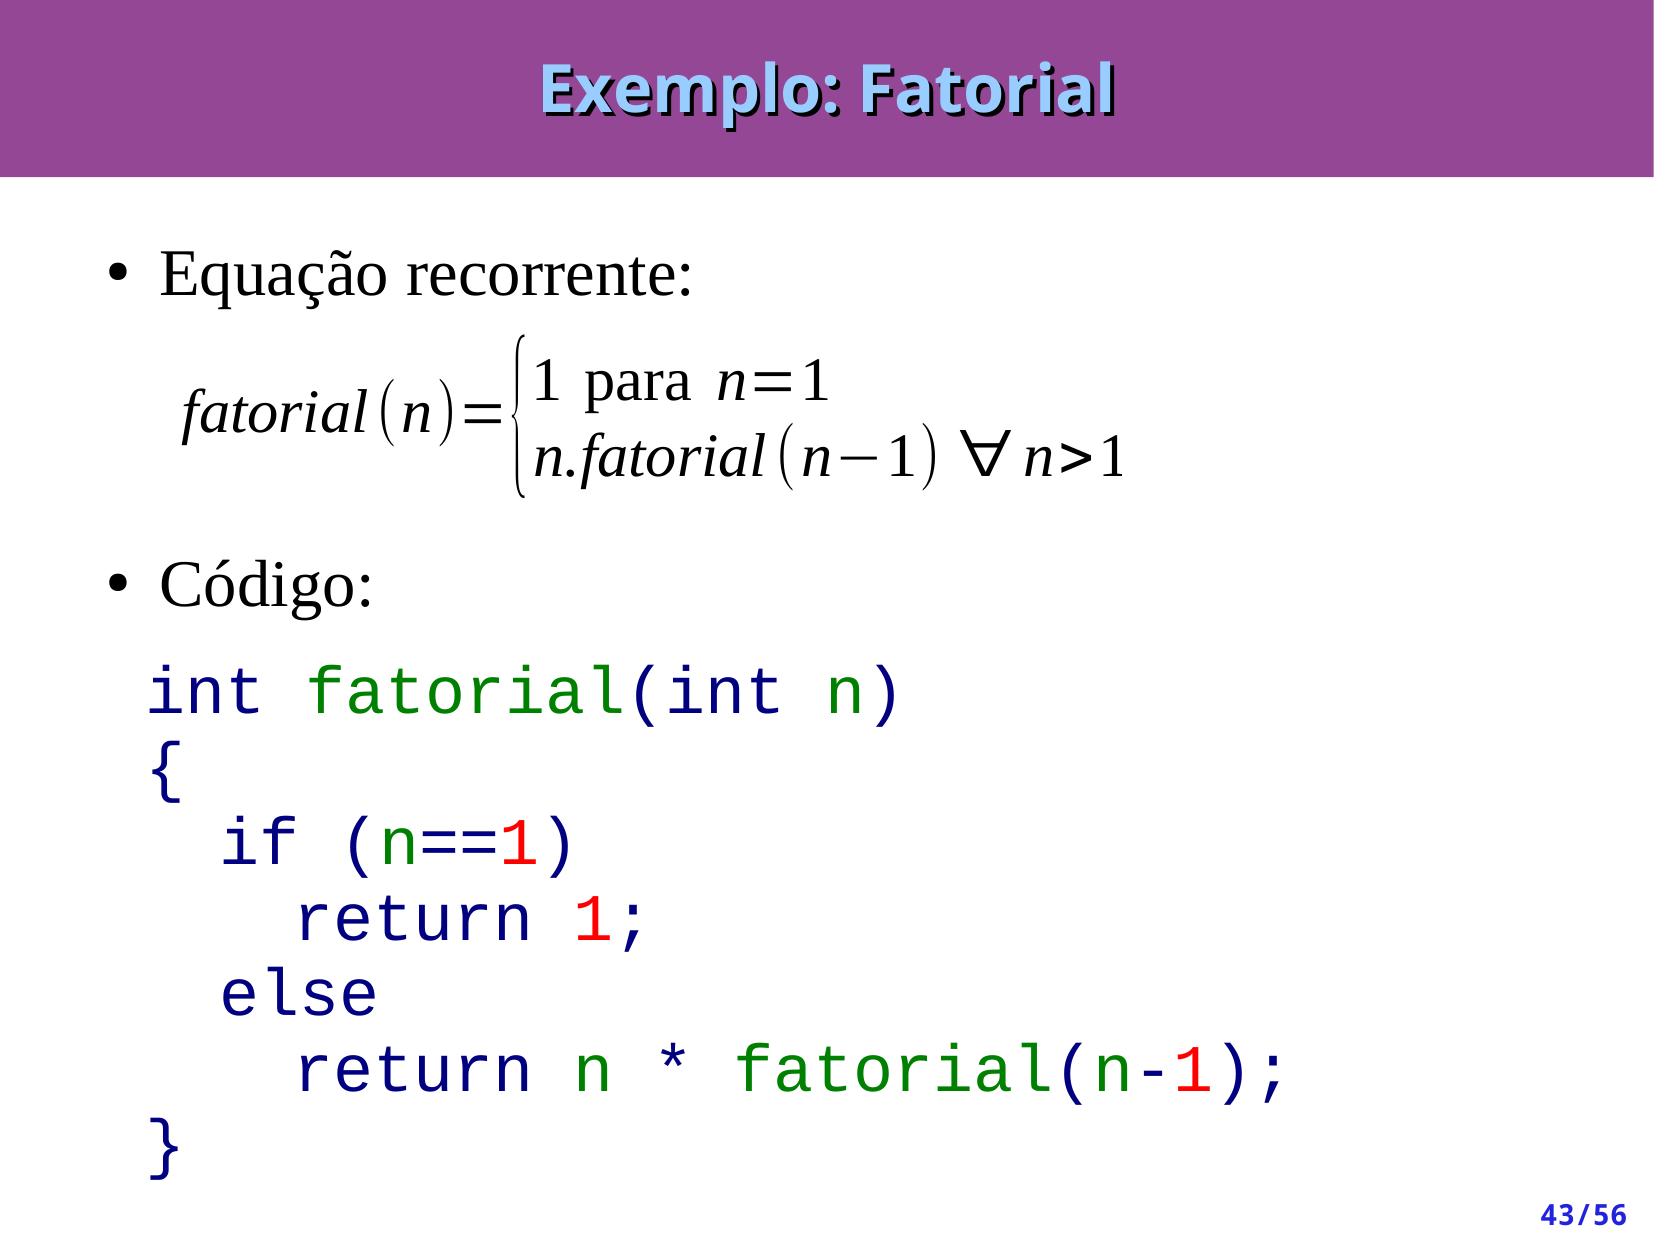

# Exemplo: Fatorial
Equação recorrente:
Código:
int fatorial(int n)
{
	if (n==1)
		return 1;
	else
		return n * fatorial(n-1);
}
43